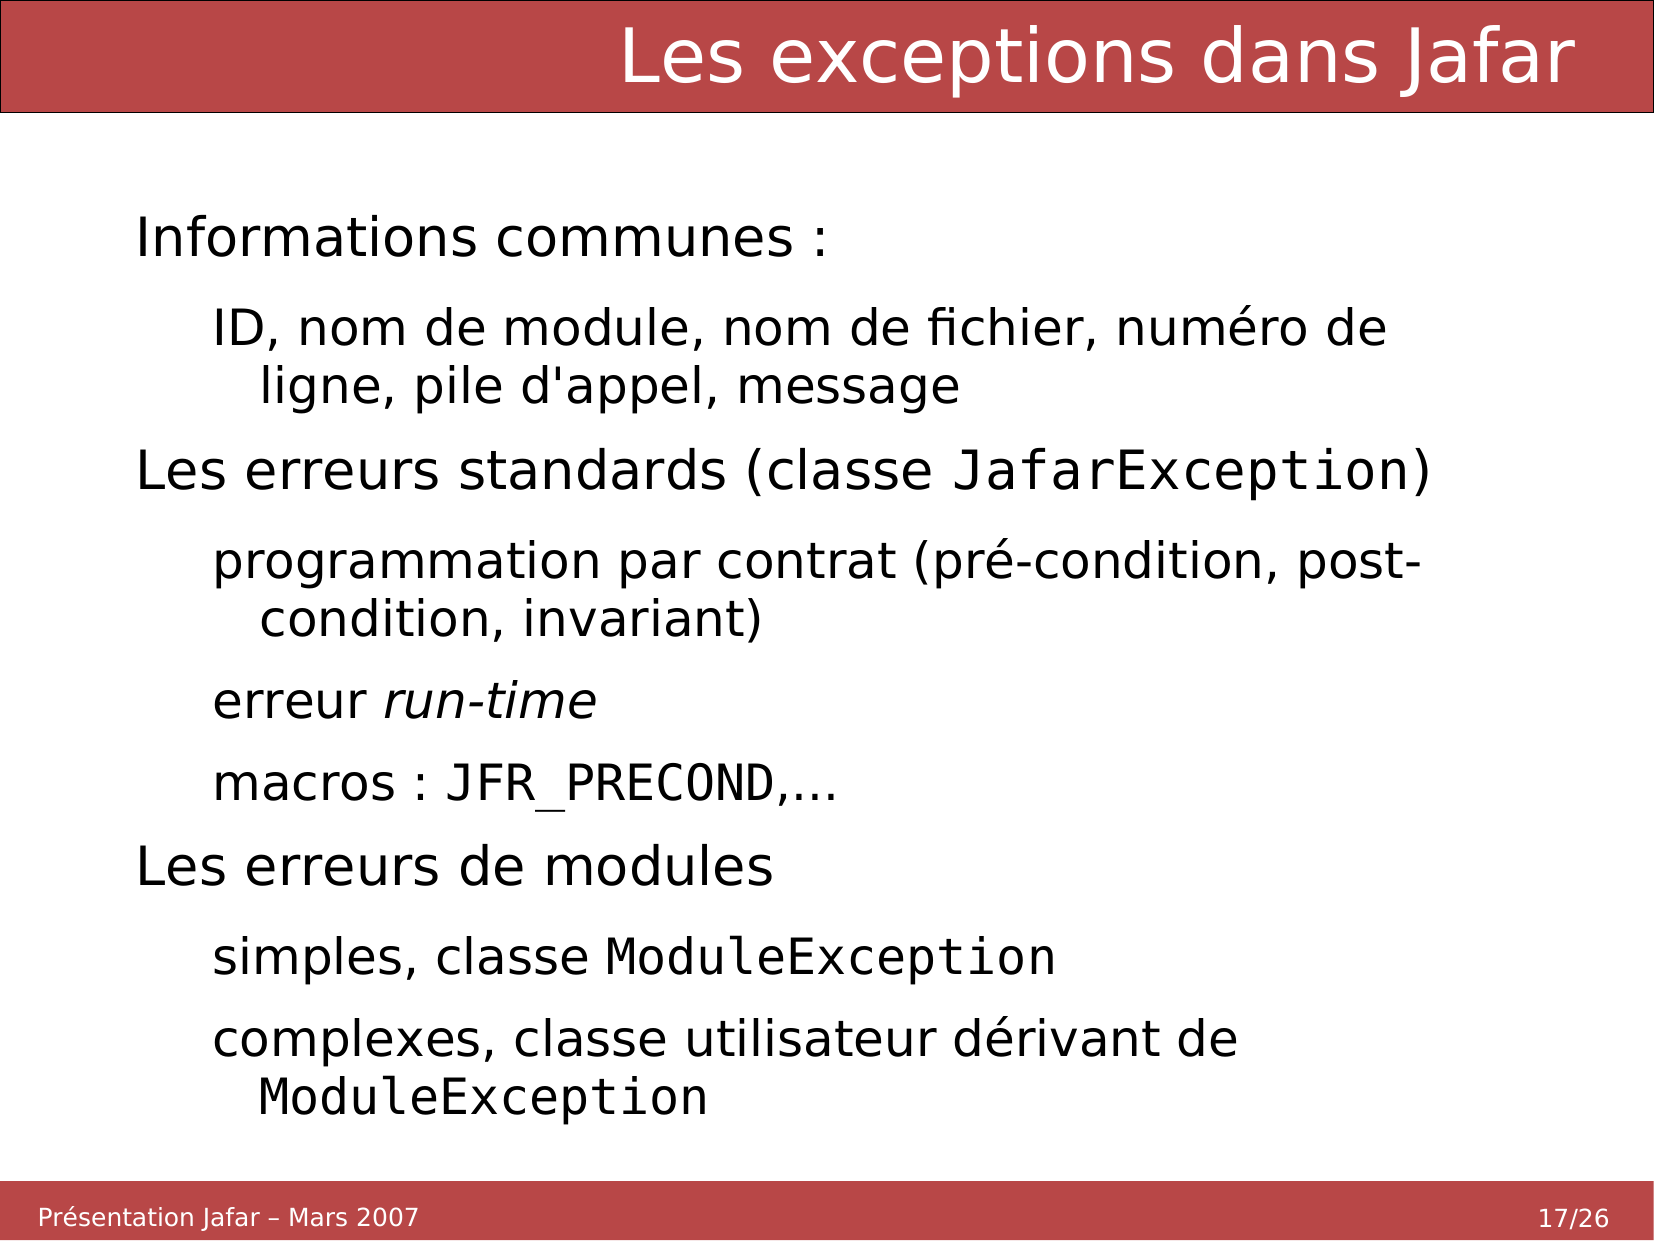

# Les exceptions dans Jafar
Informations communes :
ID, nom de module, nom de fichier, numéro de ligne, pile d'appel, message
Les erreurs standards (classe JafarException)
programmation par contrat (pré-condition, post-condition, invariant)
erreur run-time
macros : JFR_PRECOND,...
Les erreurs de modules
simples, classe ModuleException
complexes, classe utilisateur dérivant de ModuleException